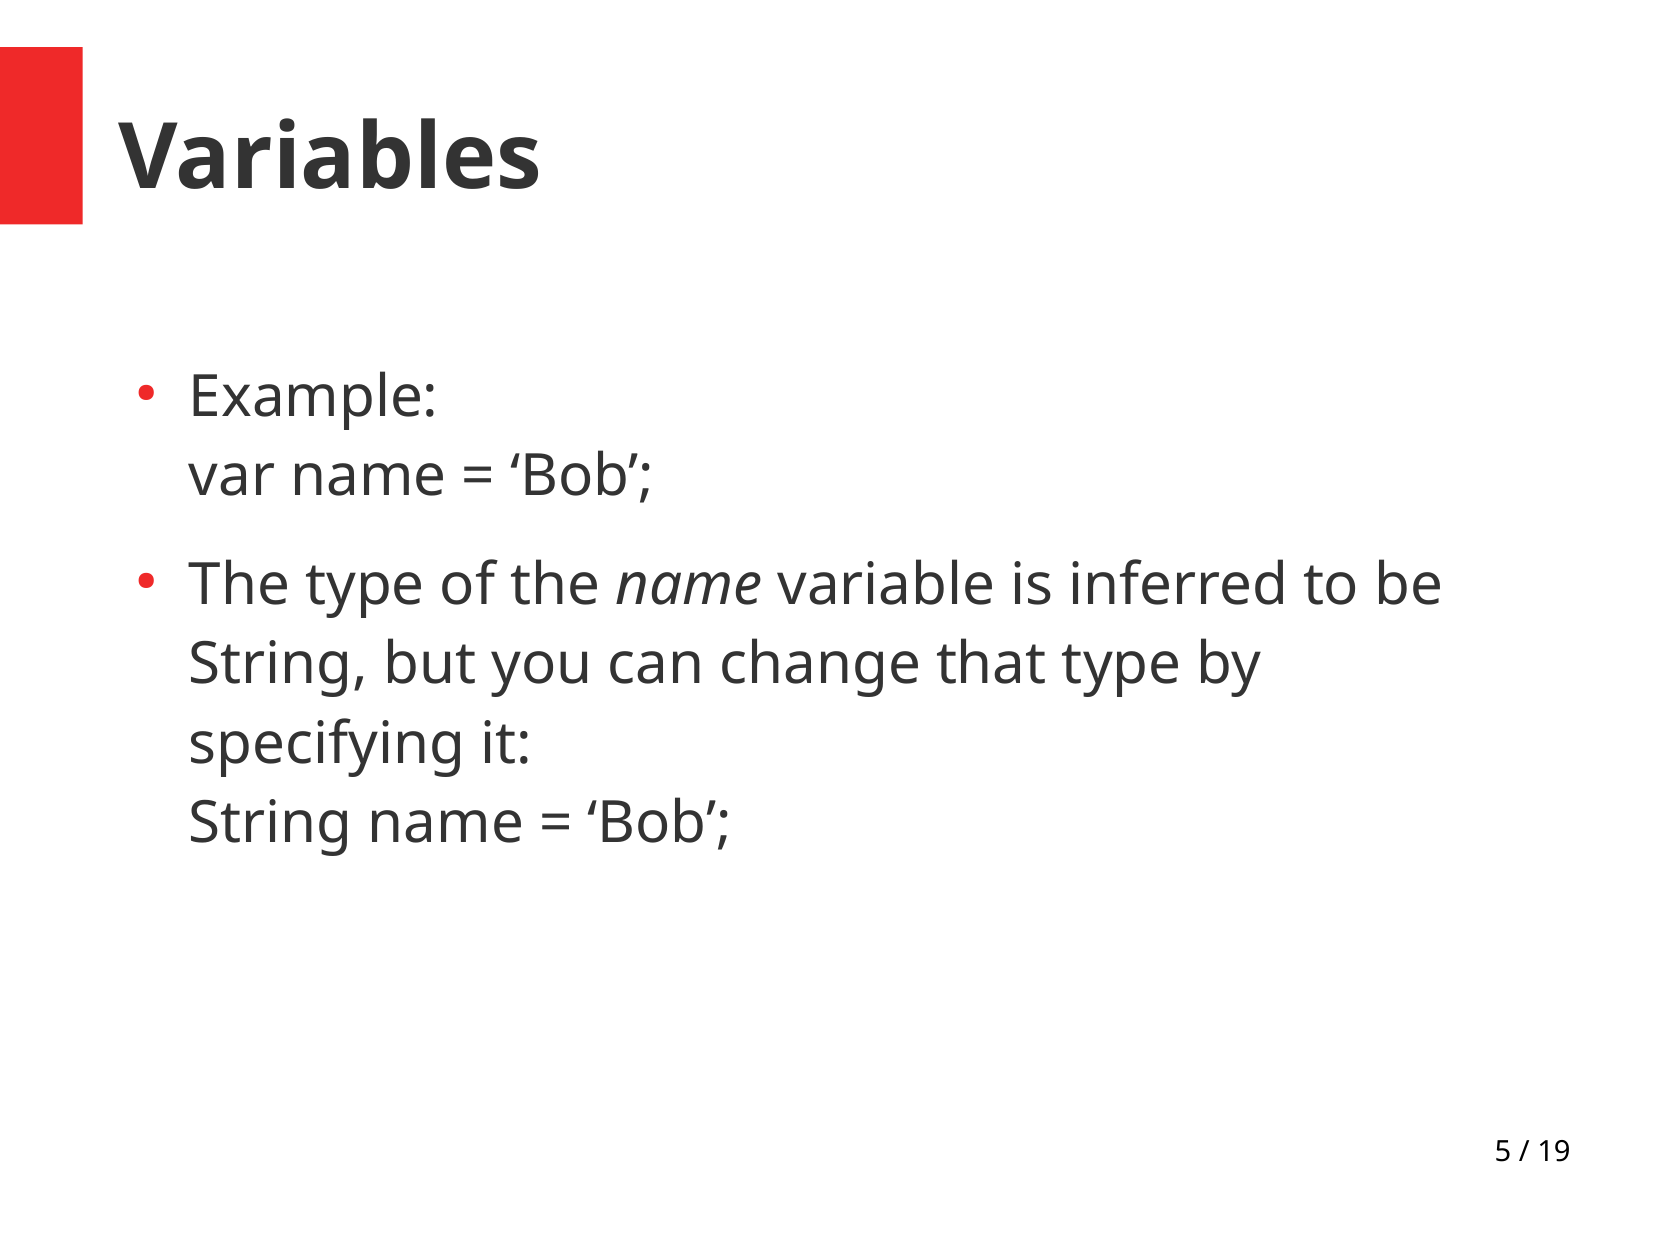

# Variables
Example:
var name = ‘Bob’;
The type of the name variable is inferred to be String, but you can change that type by specifying it:
String name = ‘Bob’;
5